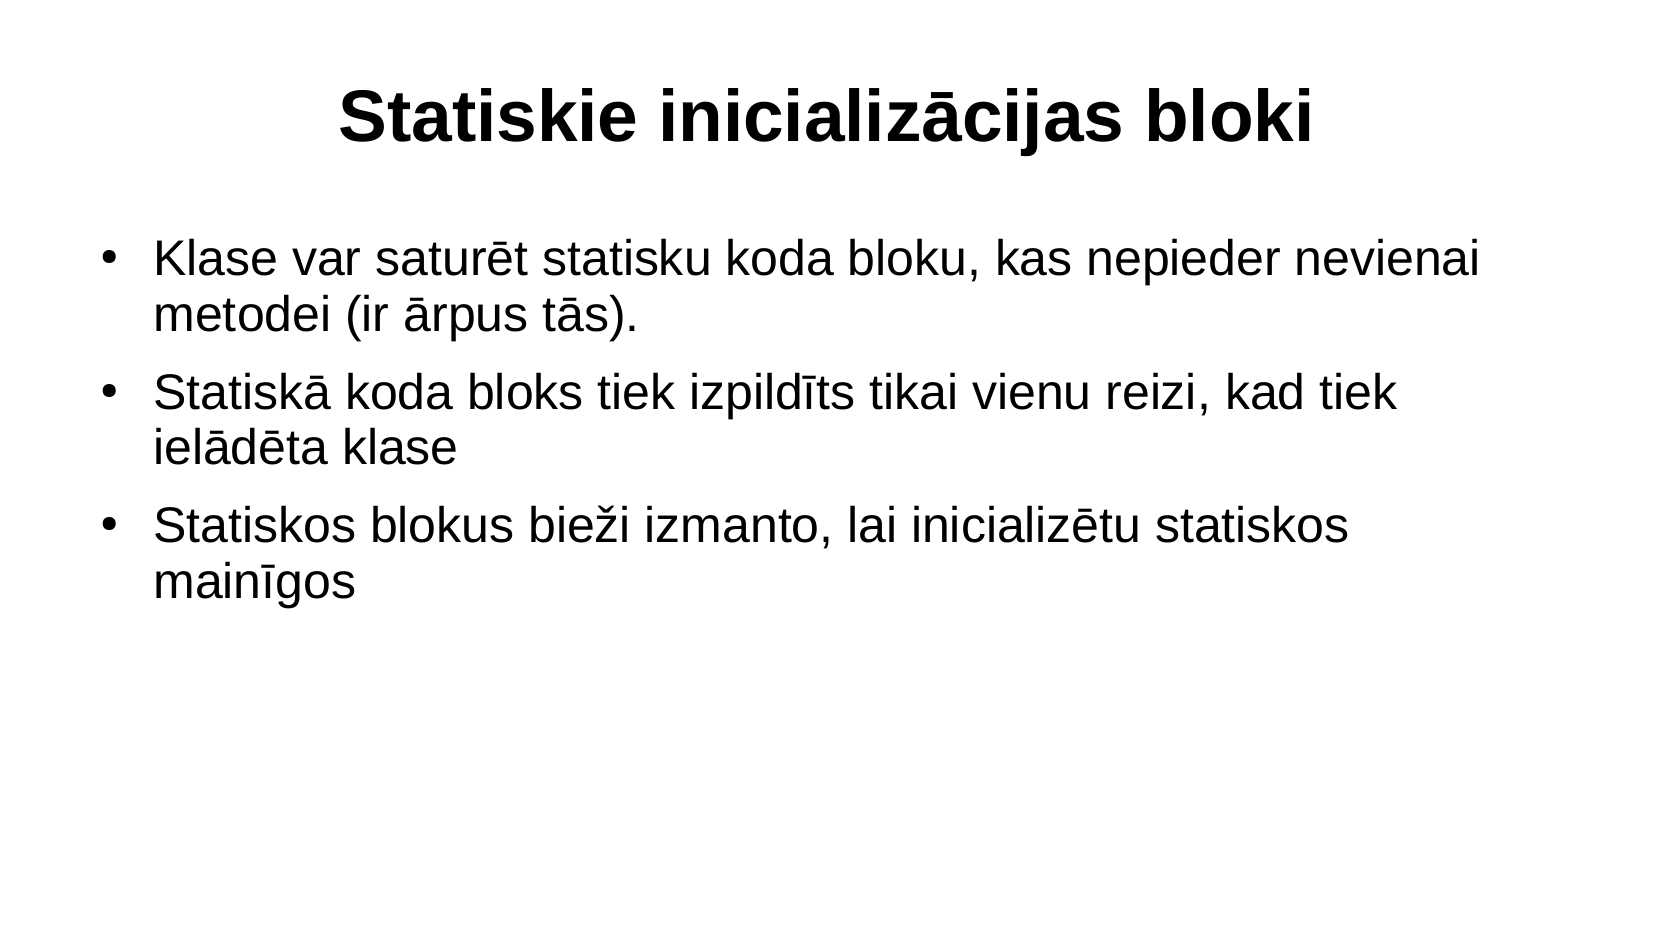

# Statiskie inicializācijas bloki
Klase var saturēt statisku koda bloku, kas nepieder nevienai metodei (ir ārpus tās).
Statiskā koda bloks tiek izpildīts tikai vienu reizi, kad tiek ielādēta klase
Statiskos blokus bieži izmanto, lai inicializētu statiskos mainīgos